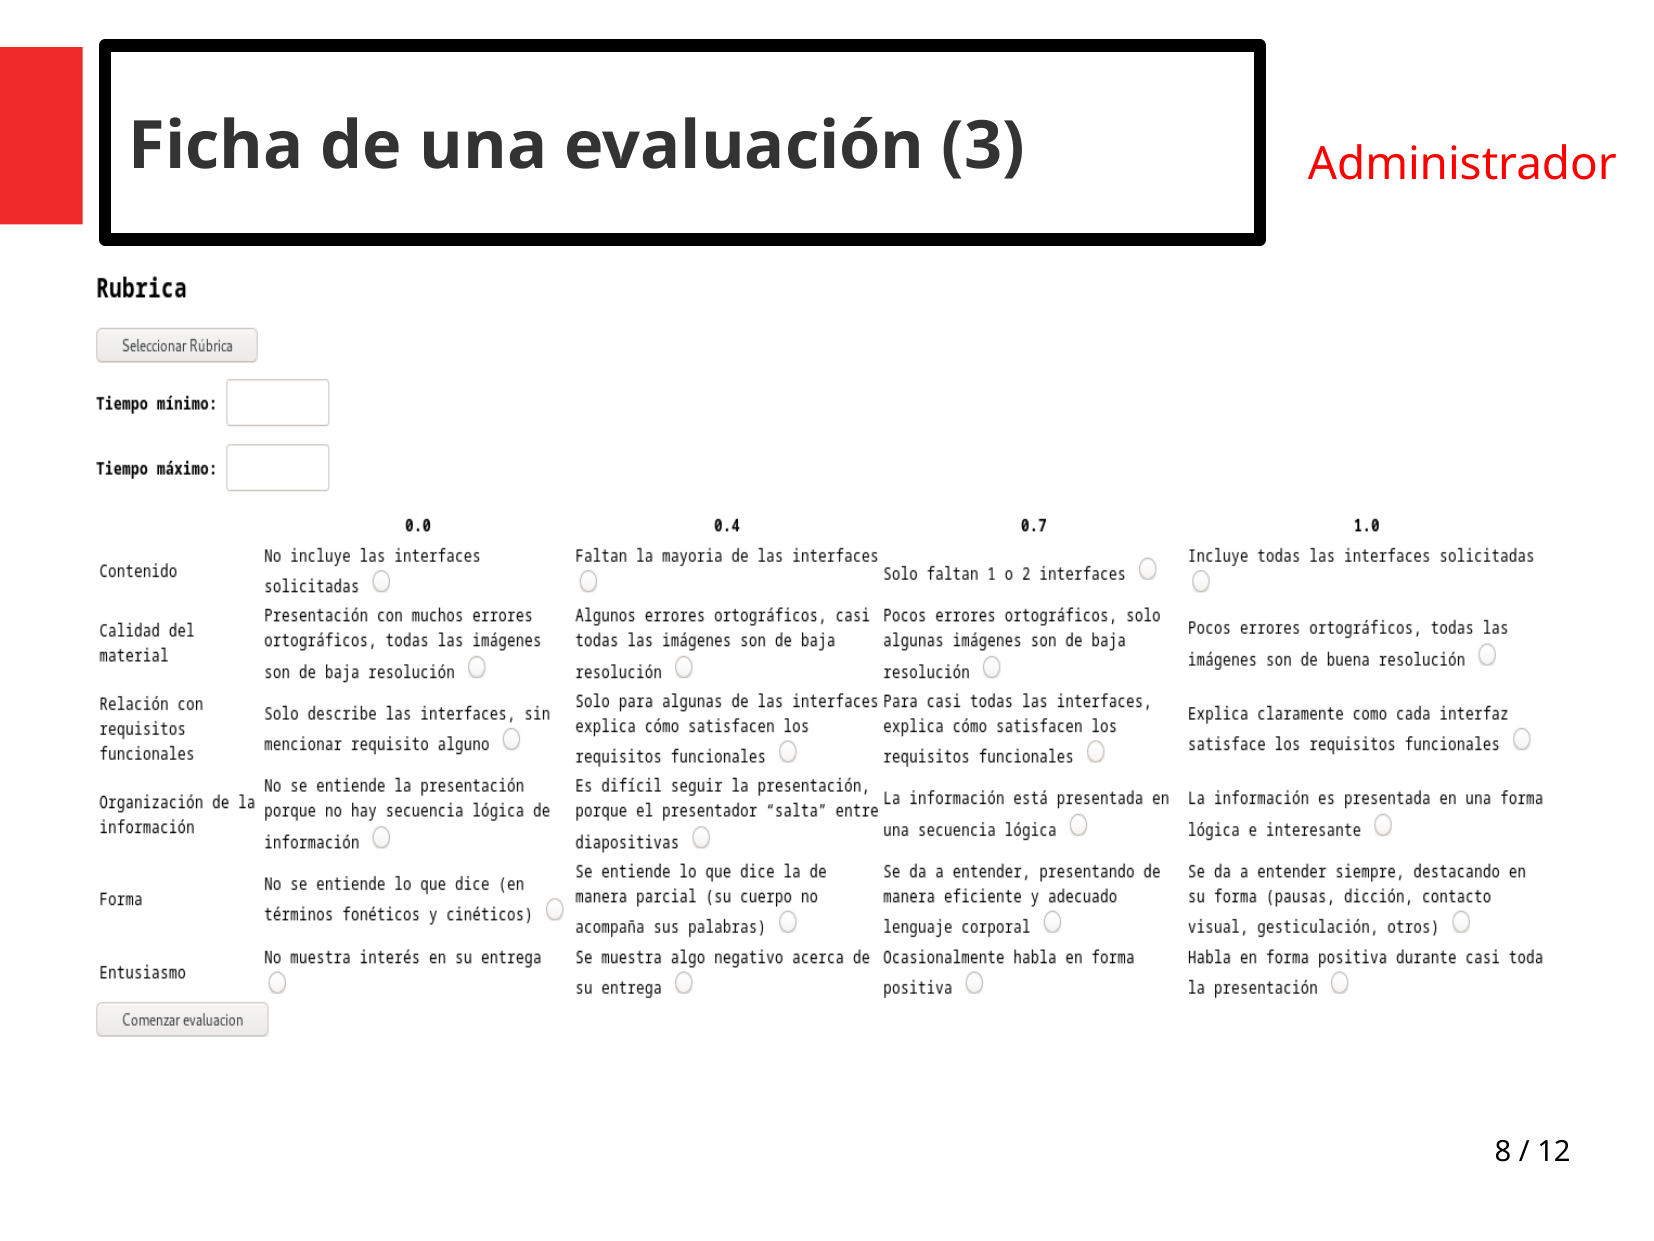

# Ficha de una evaluación (3)
Administrador
8